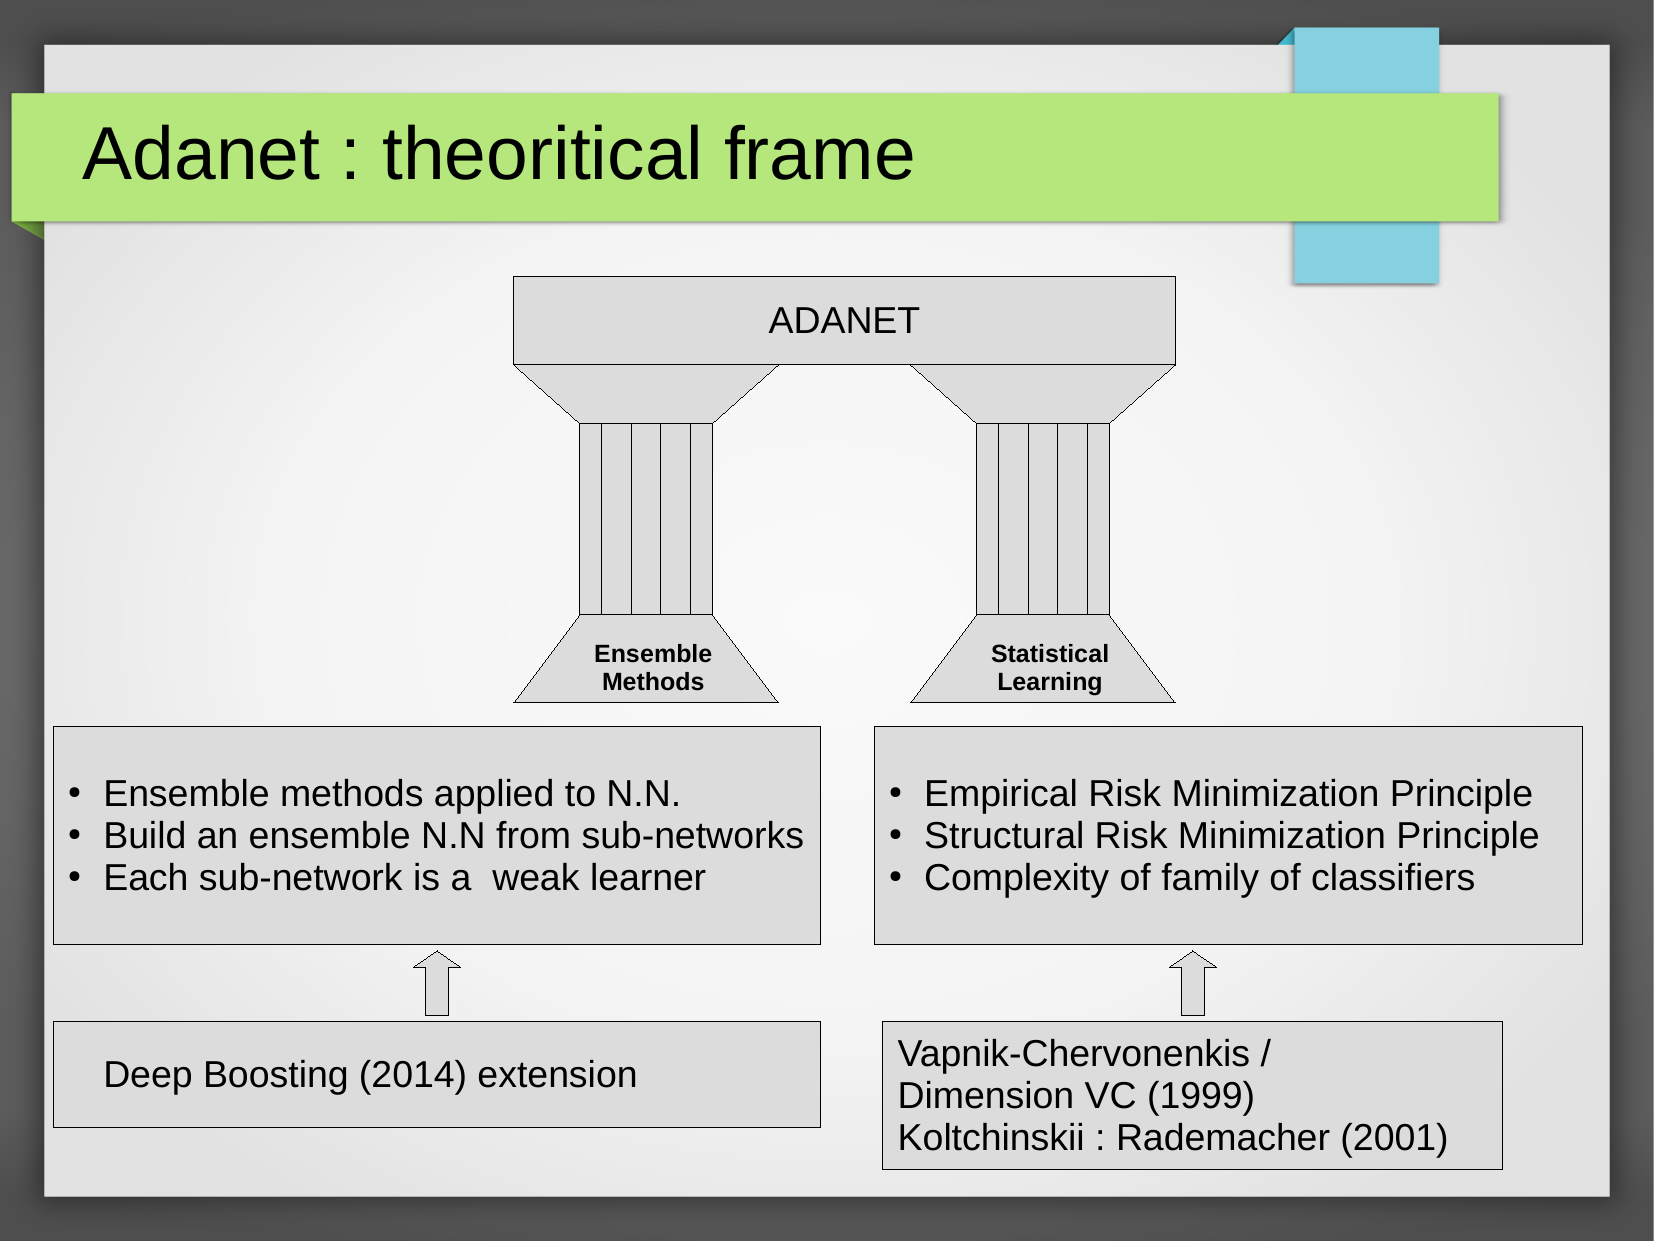

# Adanet : theoritical frame
ADANET
Ensemble
Methods
Statistical
Learning
Ensemble methods applied to N.N.
Build an ensemble N.N from sub-networks
Each sub-network is a weak learner
Empirical Risk Minimization Principle
Structural Risk Minimization Principle
Complexity of family of classifiers
Deep Boosting (2014) extension
Vapnik-Chervonenkis /
Dimension VC (1999)
Koltchinskii : Rademacher (2001)